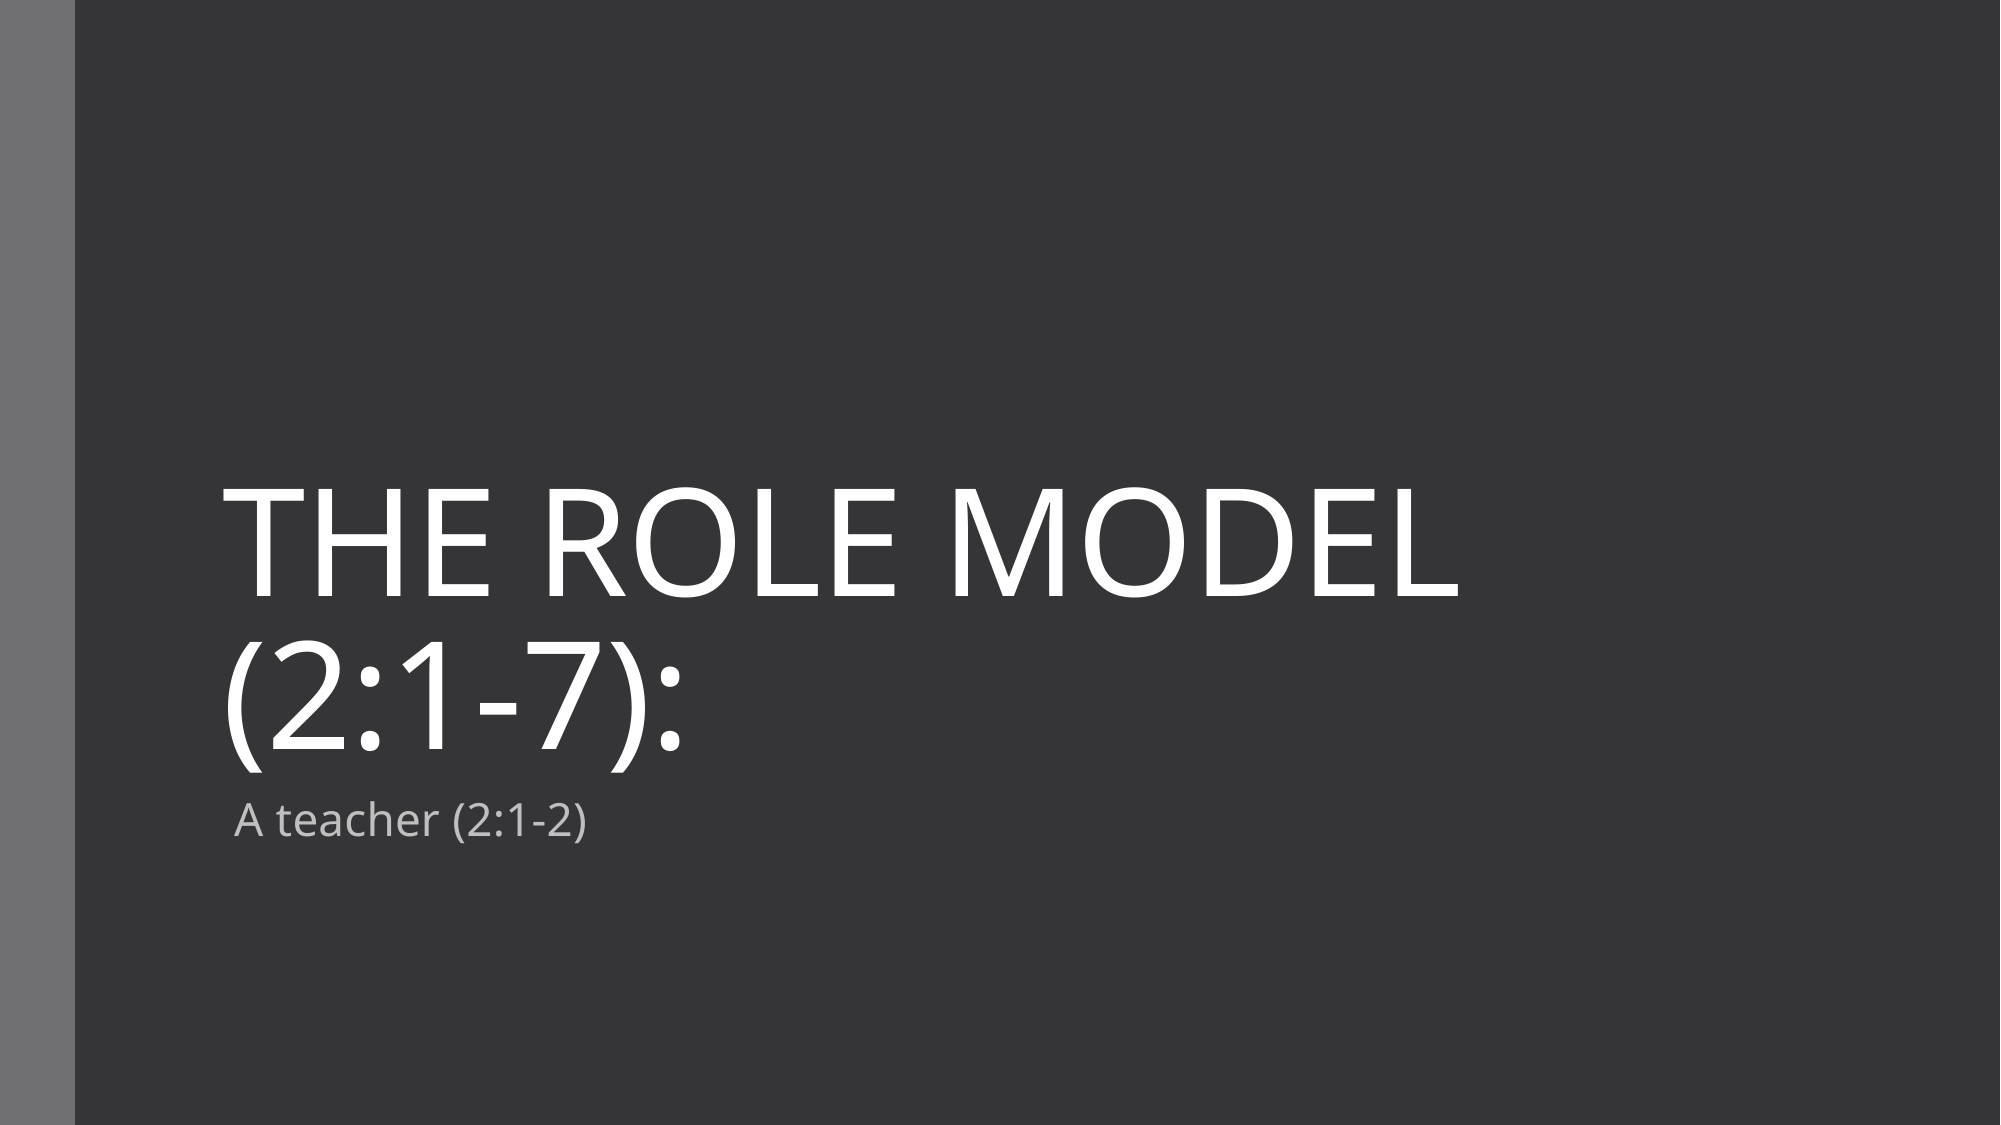

# THE ROLE MODEL (2:1-7):
 A teacher (2:1-2)